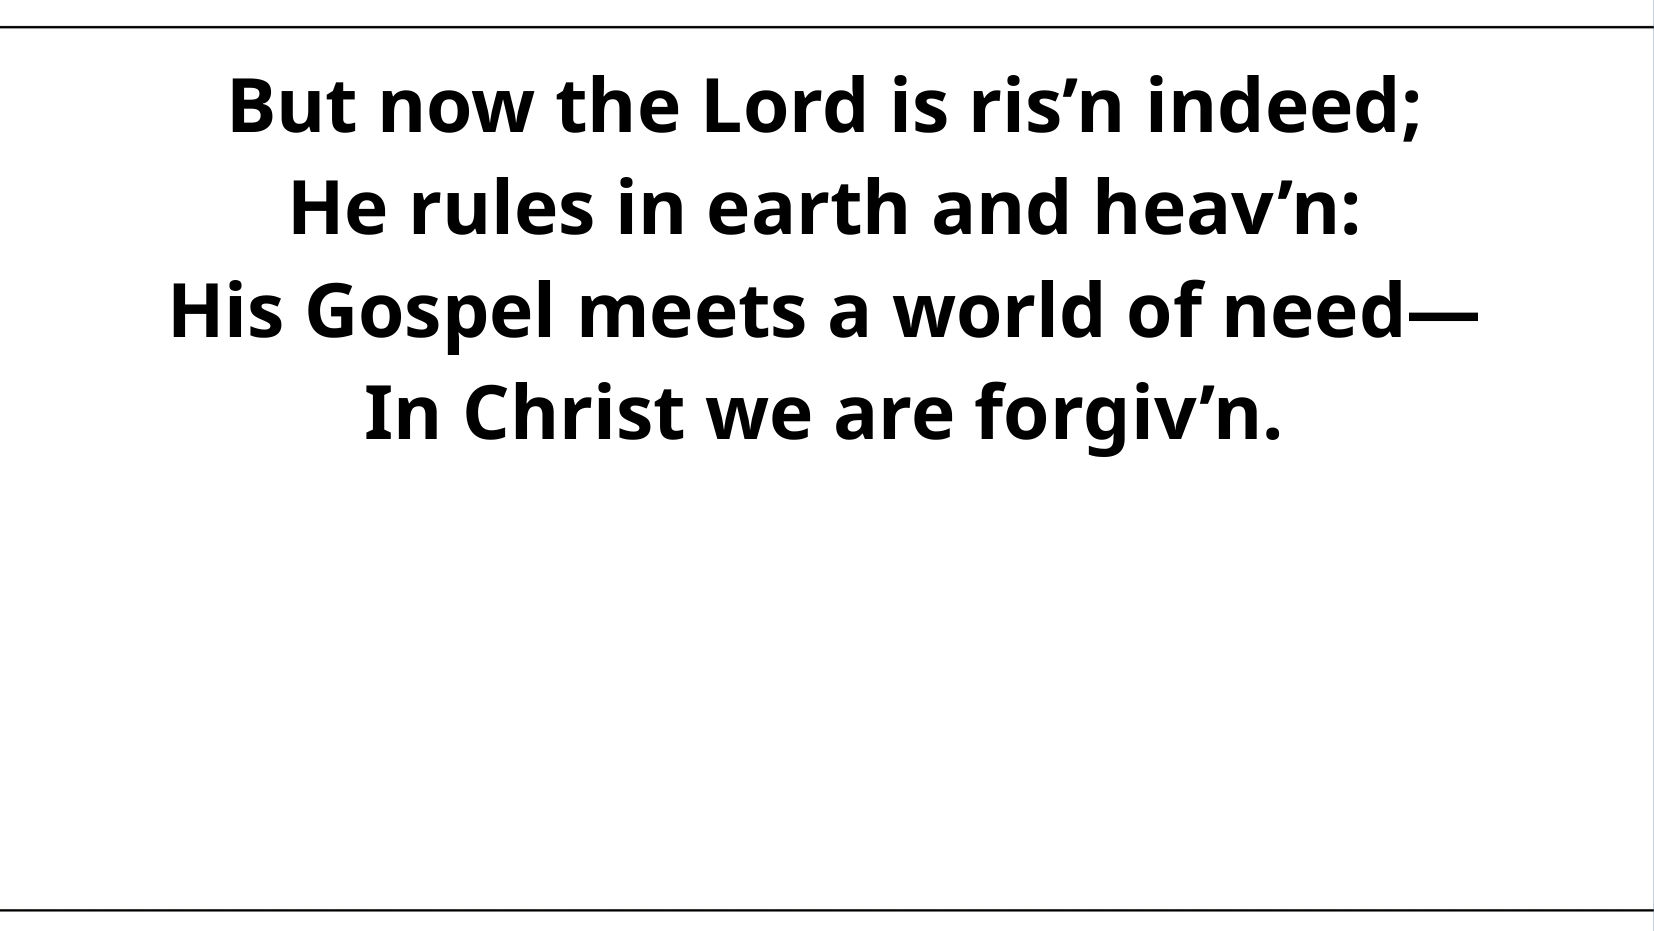

But now the Lord is ris’n indeed;
He rules in earth and heav’n:
His Gospel meets a world of need—
In Christ we are forgiv’n.